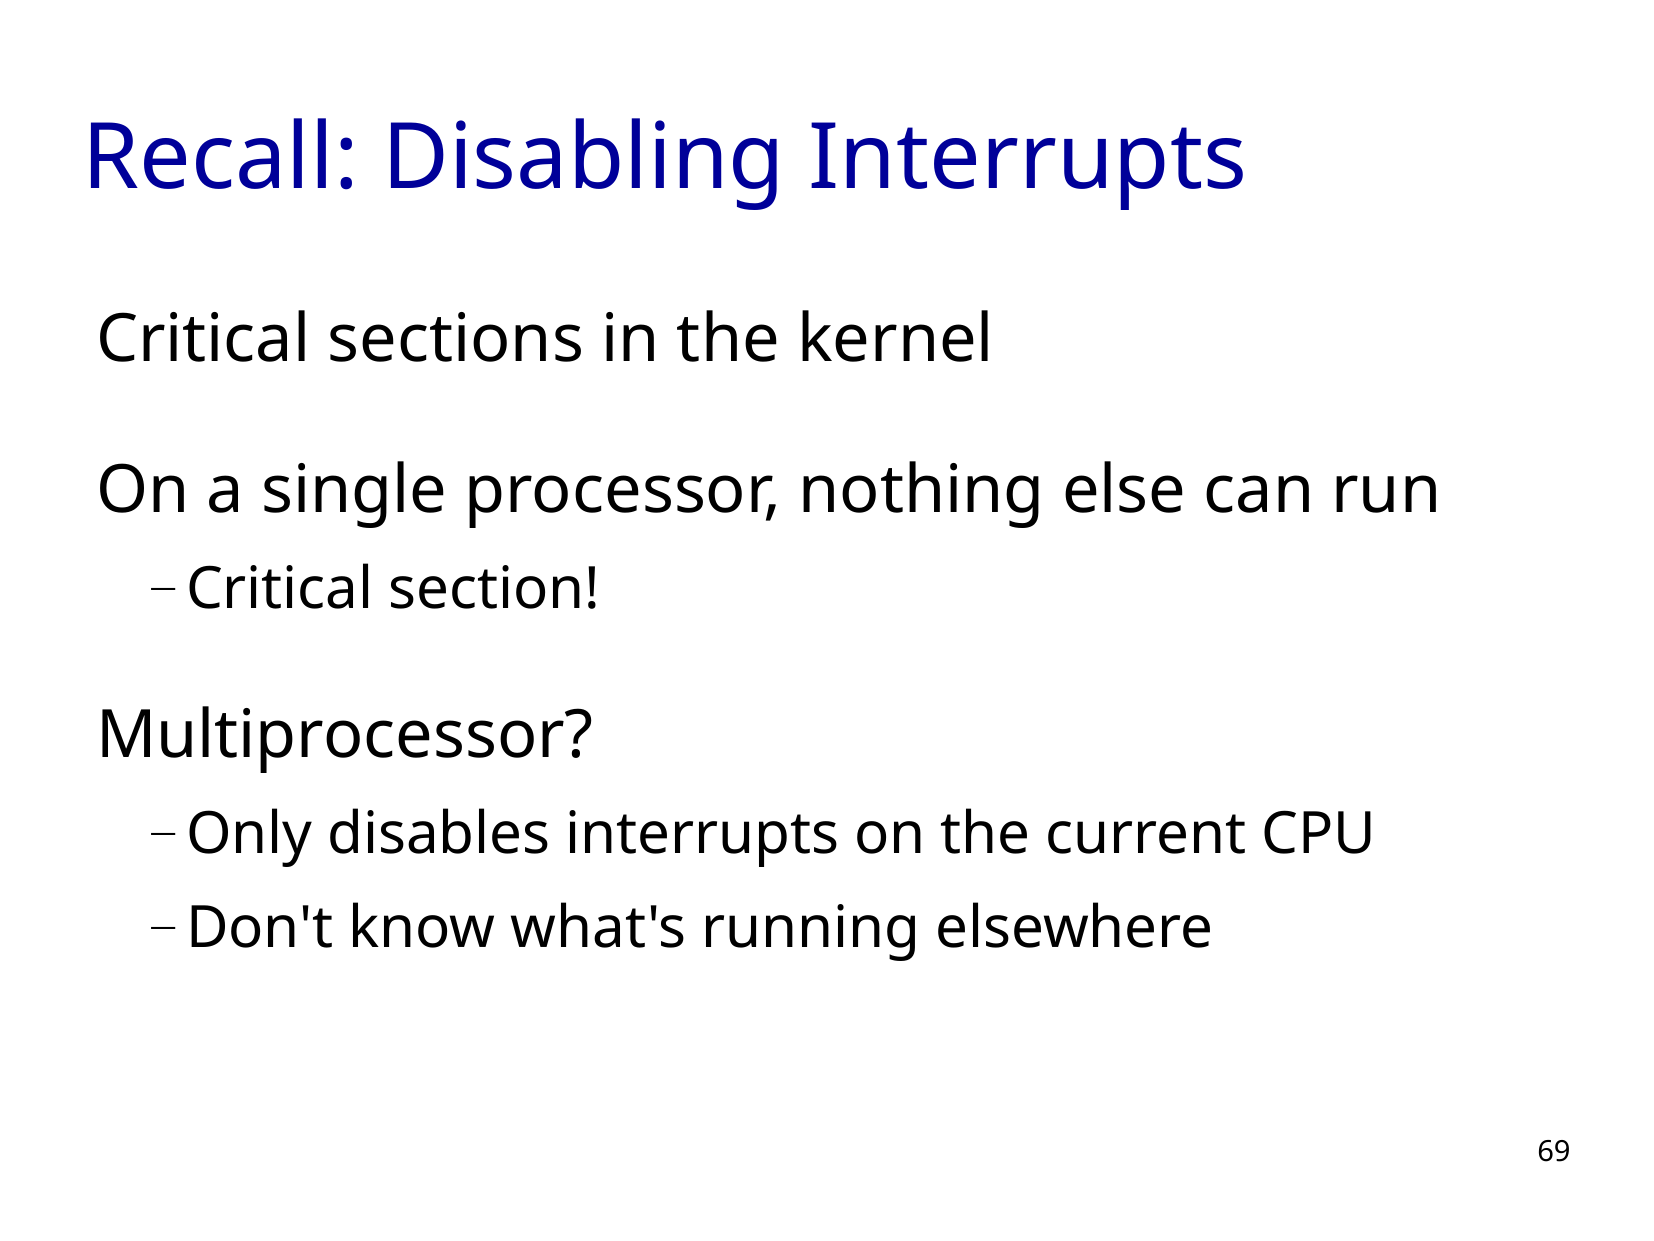

# Recall: Disabling Interrupts
Critical sections in the kernel
On a single processor, nothing else can run
Critical section!
Multiprocessor?
Only disables interrupts on the current CPU
Don't know what's running elsewhere
69